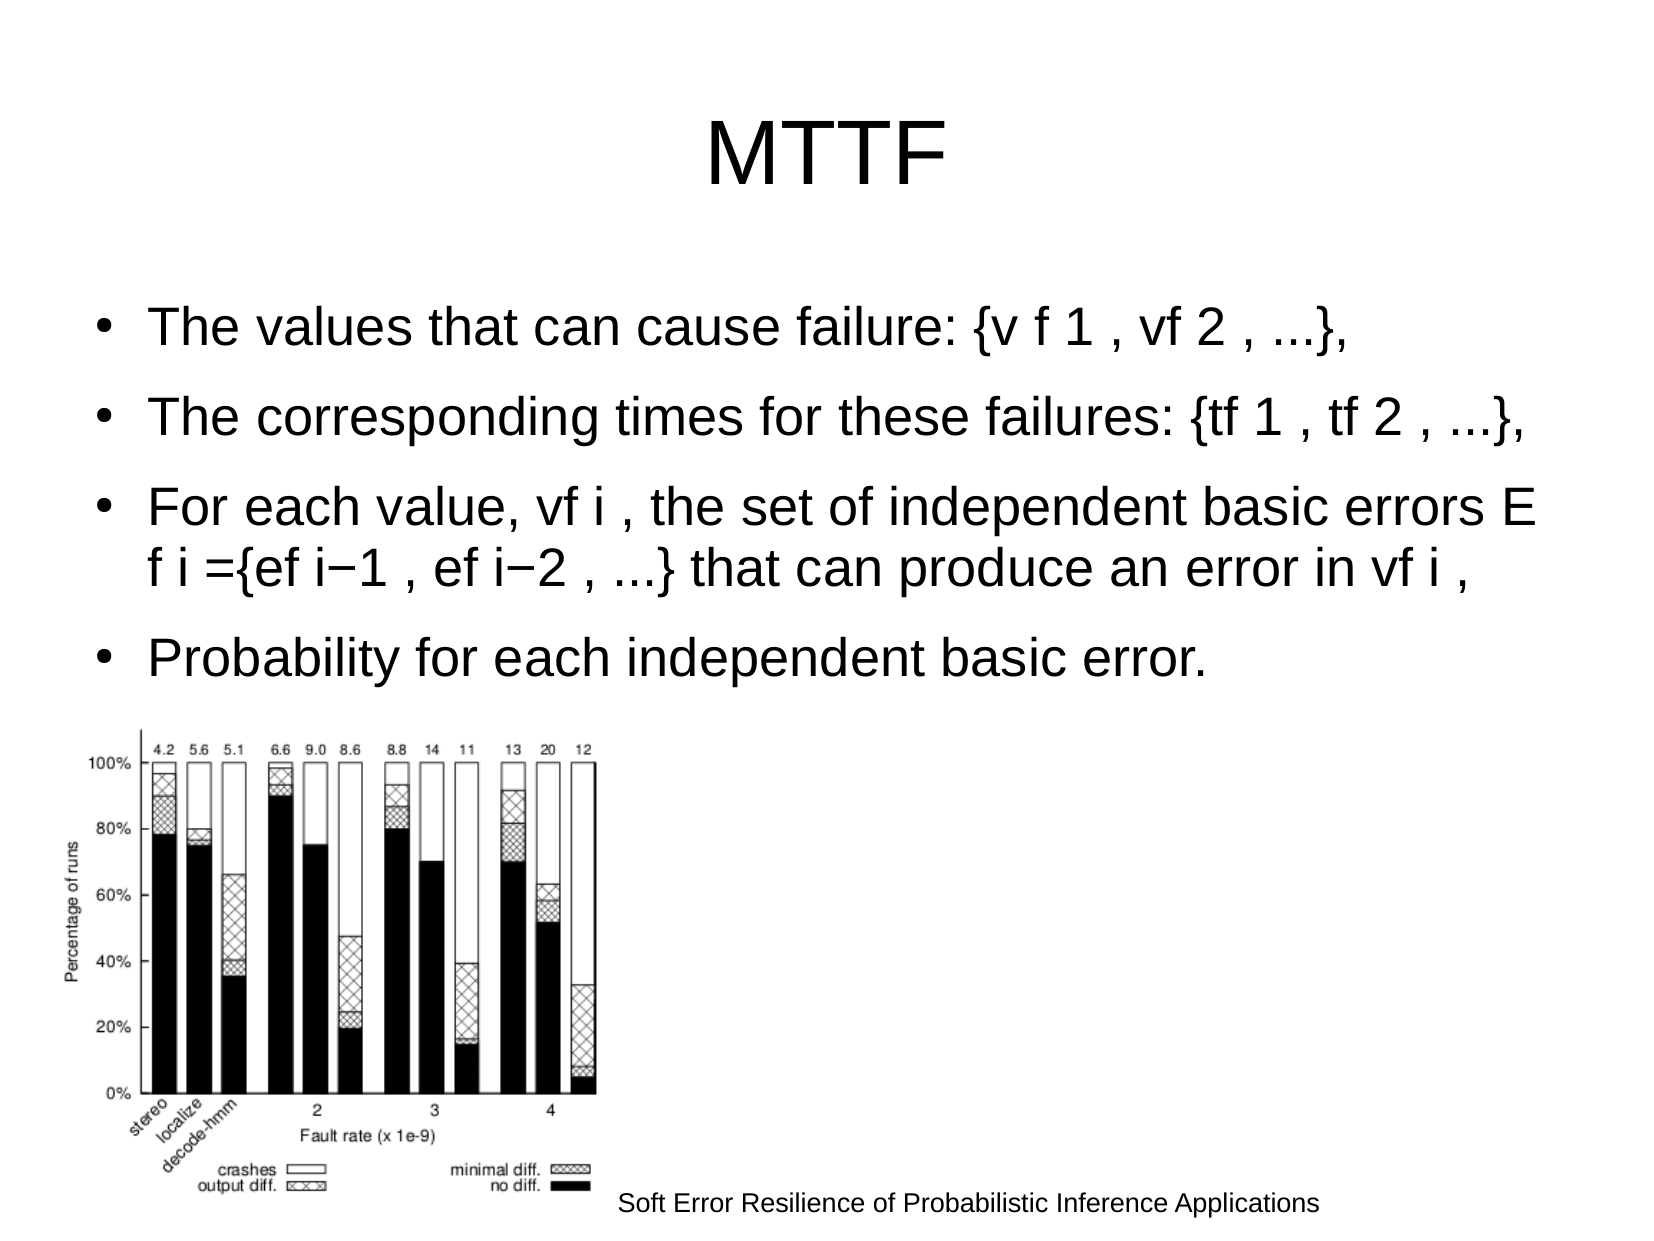

# MTTF
The values that can cause failure: {v f 1 , vf 2 , ...},
The corresponding times for these failures: {tf 1 , tf 2 , ...},
For each value, vf i , the set of independent basic errors E f i ={ef i−1 , ef i−2 , ...} that can produce an error in vf i ,
Probability for each independent basic error.
Soft Error Resilience of Probabilistic Inference Applications